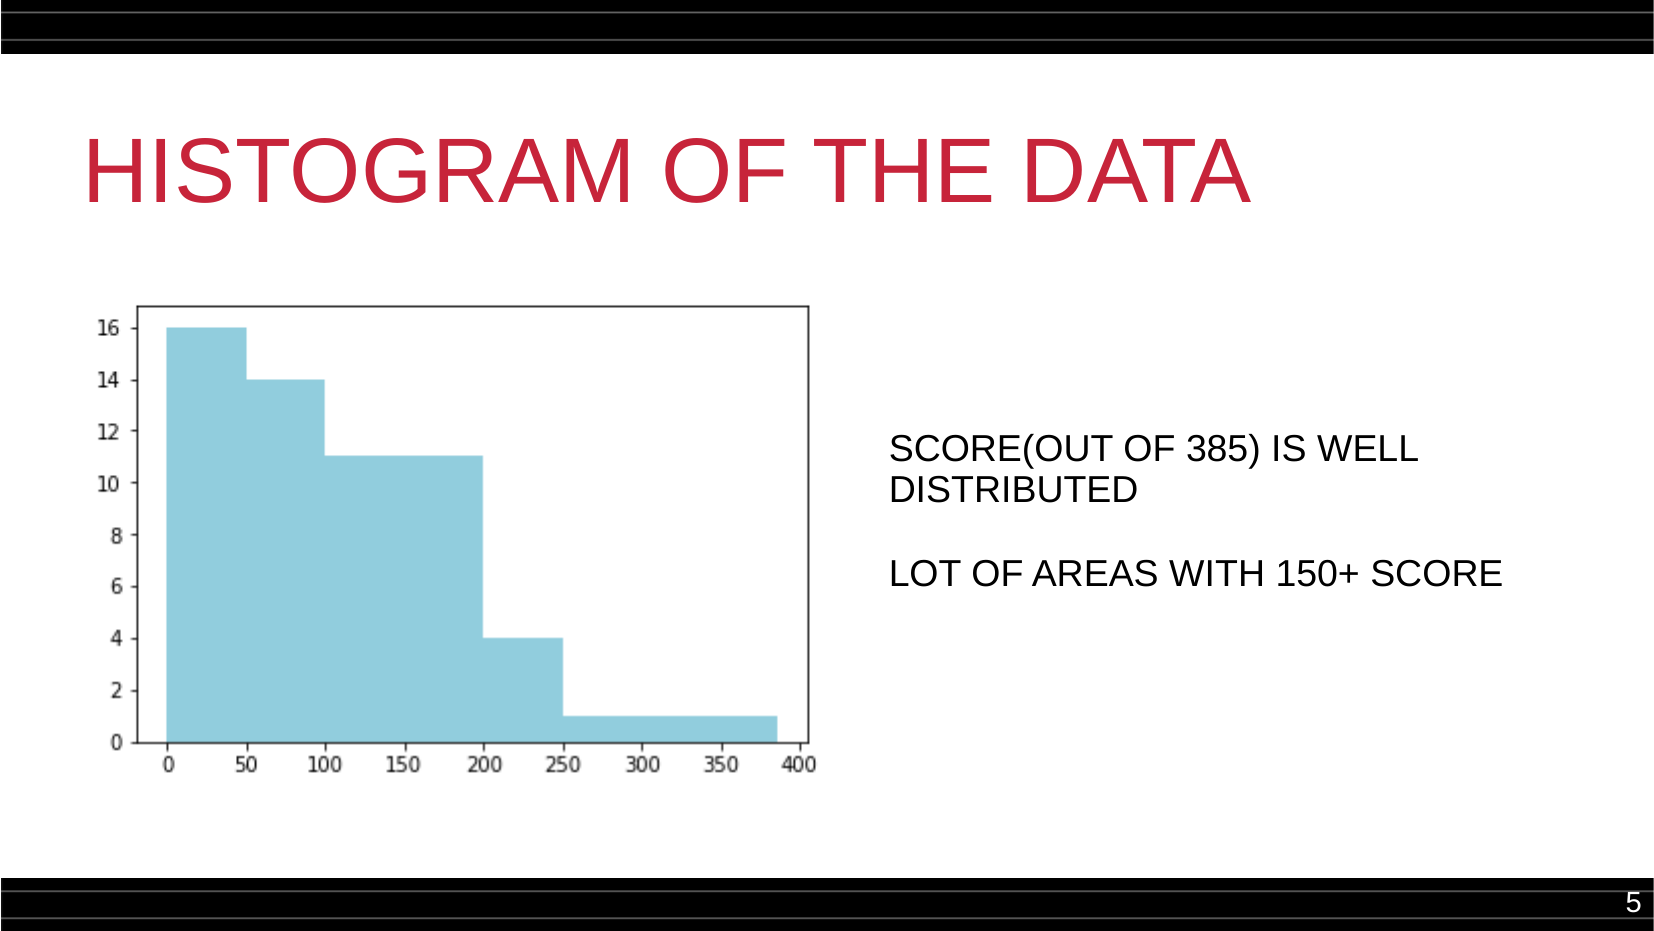

# HISTOGRAM OF THE DATA
SCORE(OUT OF 385) IS WELL DISTRIBUTED
LOT OF AREAS WITH 150+ SCORE